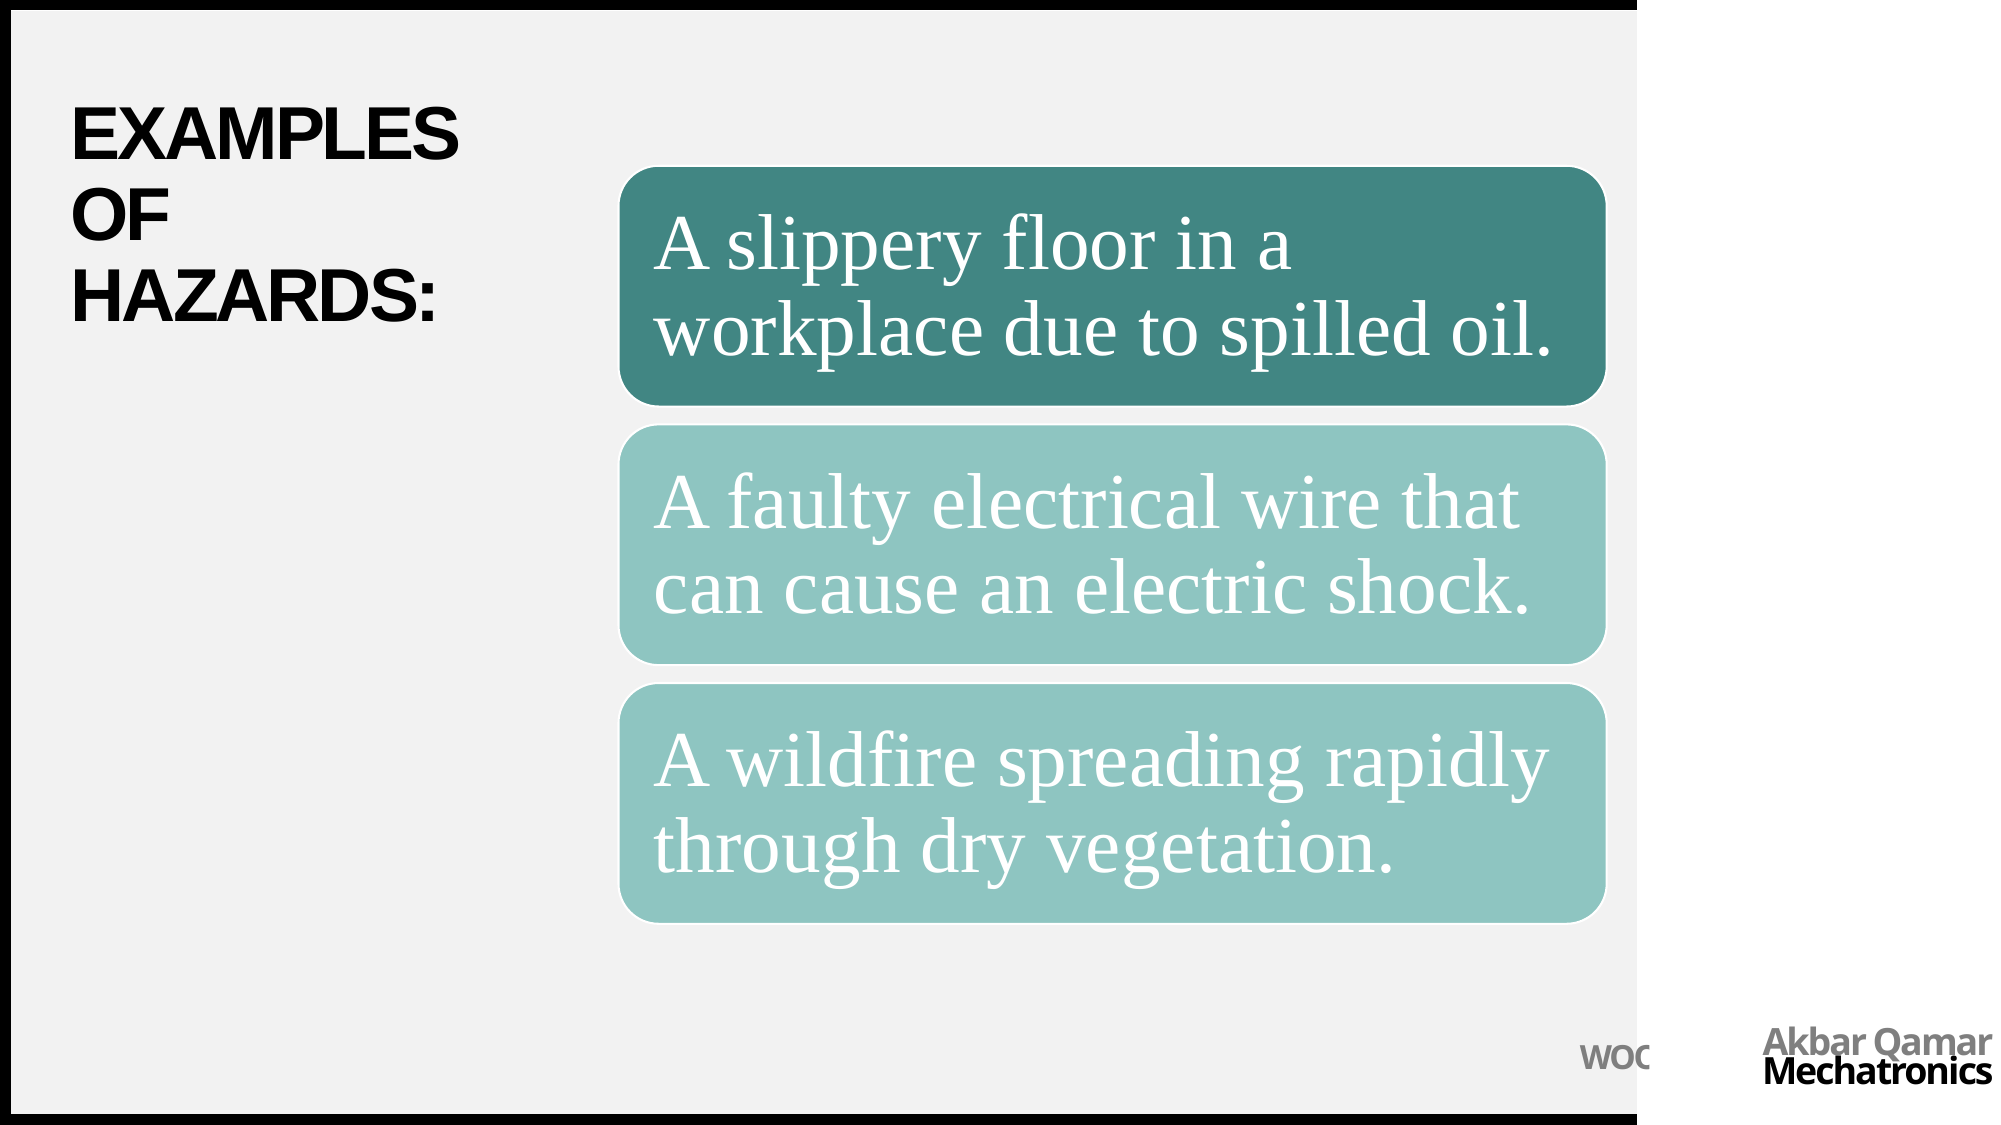

# Examples of Hazards:
A slippery floor in a workplace due to spilled oil.
A faulty electrical wire that can cause an electric shock.
A wildfire spreading rapidly through dry vegetation.
Akbar Qamar
Mechatronics